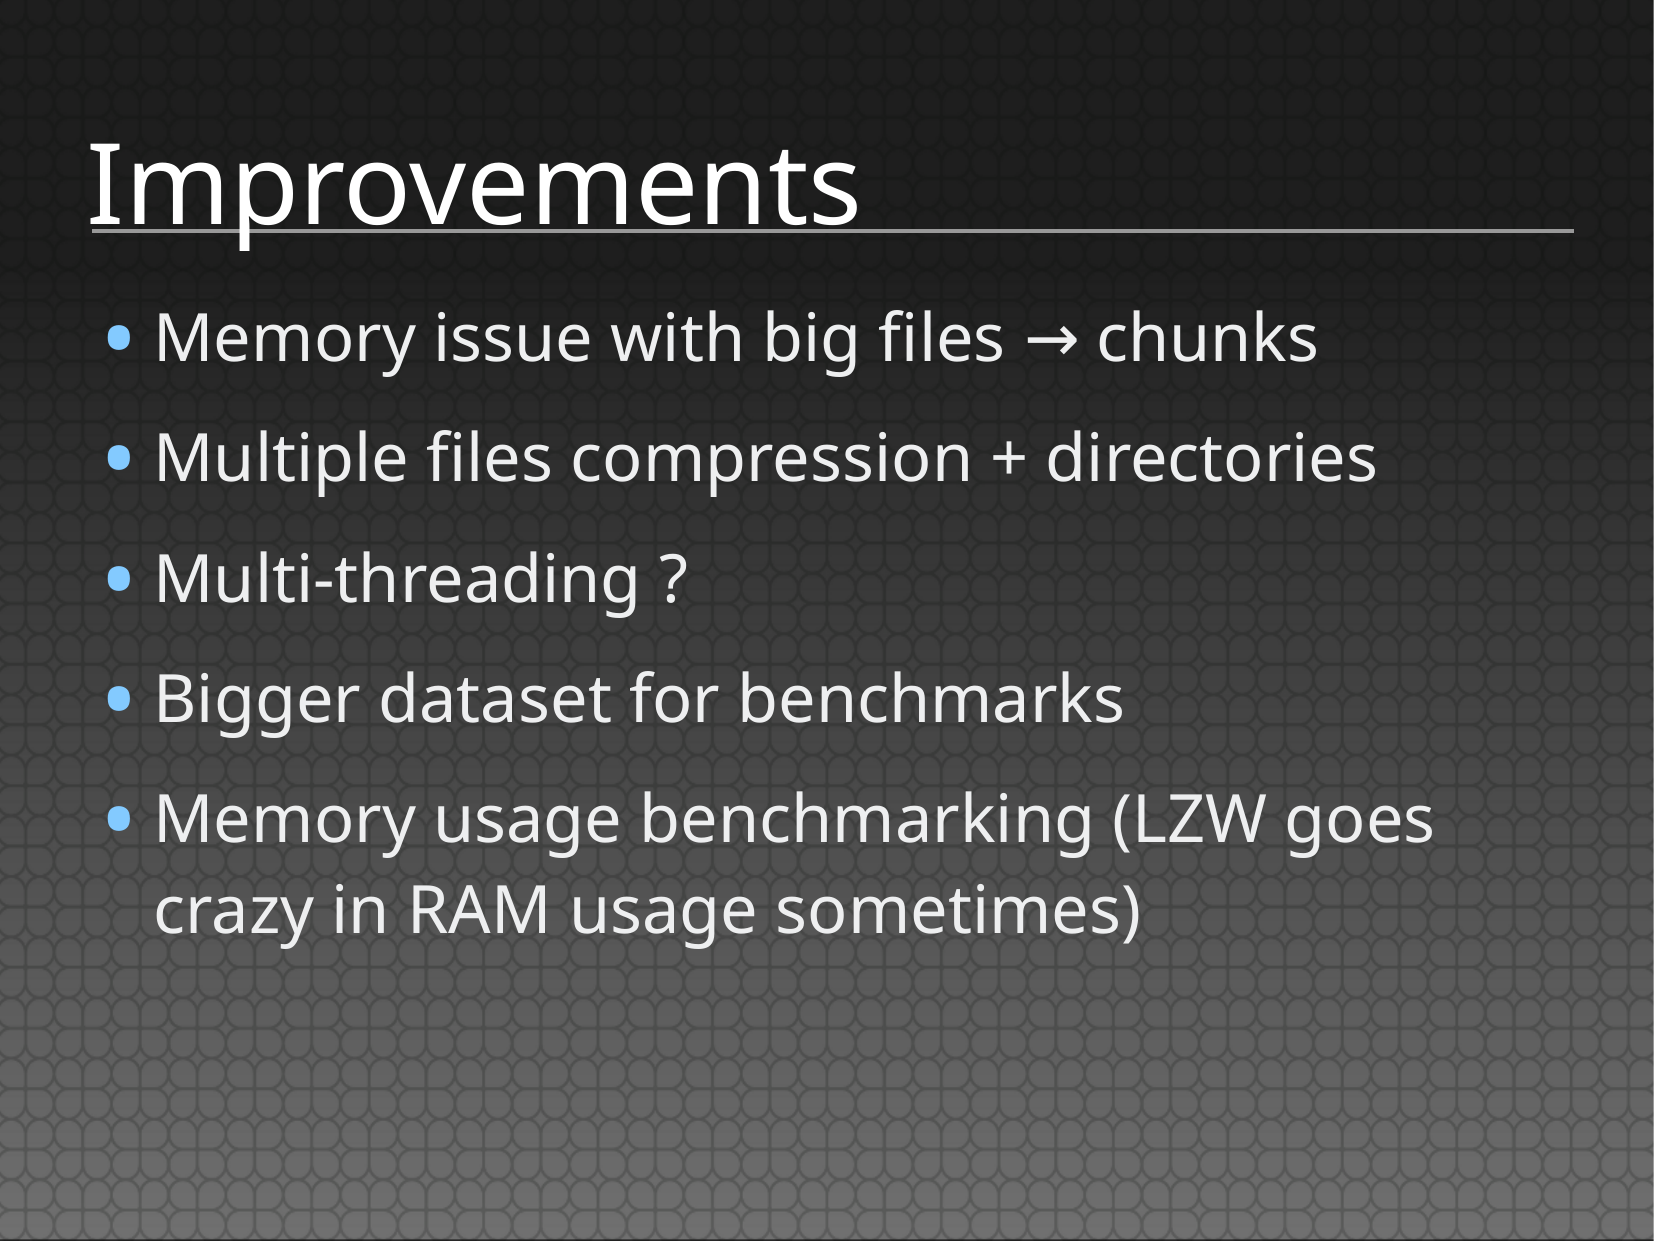

# Improvements
Memory issue with big files → chunks
Multiple files compression + directories
Multi-threading ?
Bigger dataset for benchmarks
Memory usage benchmarking (LZW goes crazy in RAM usage sometimes)